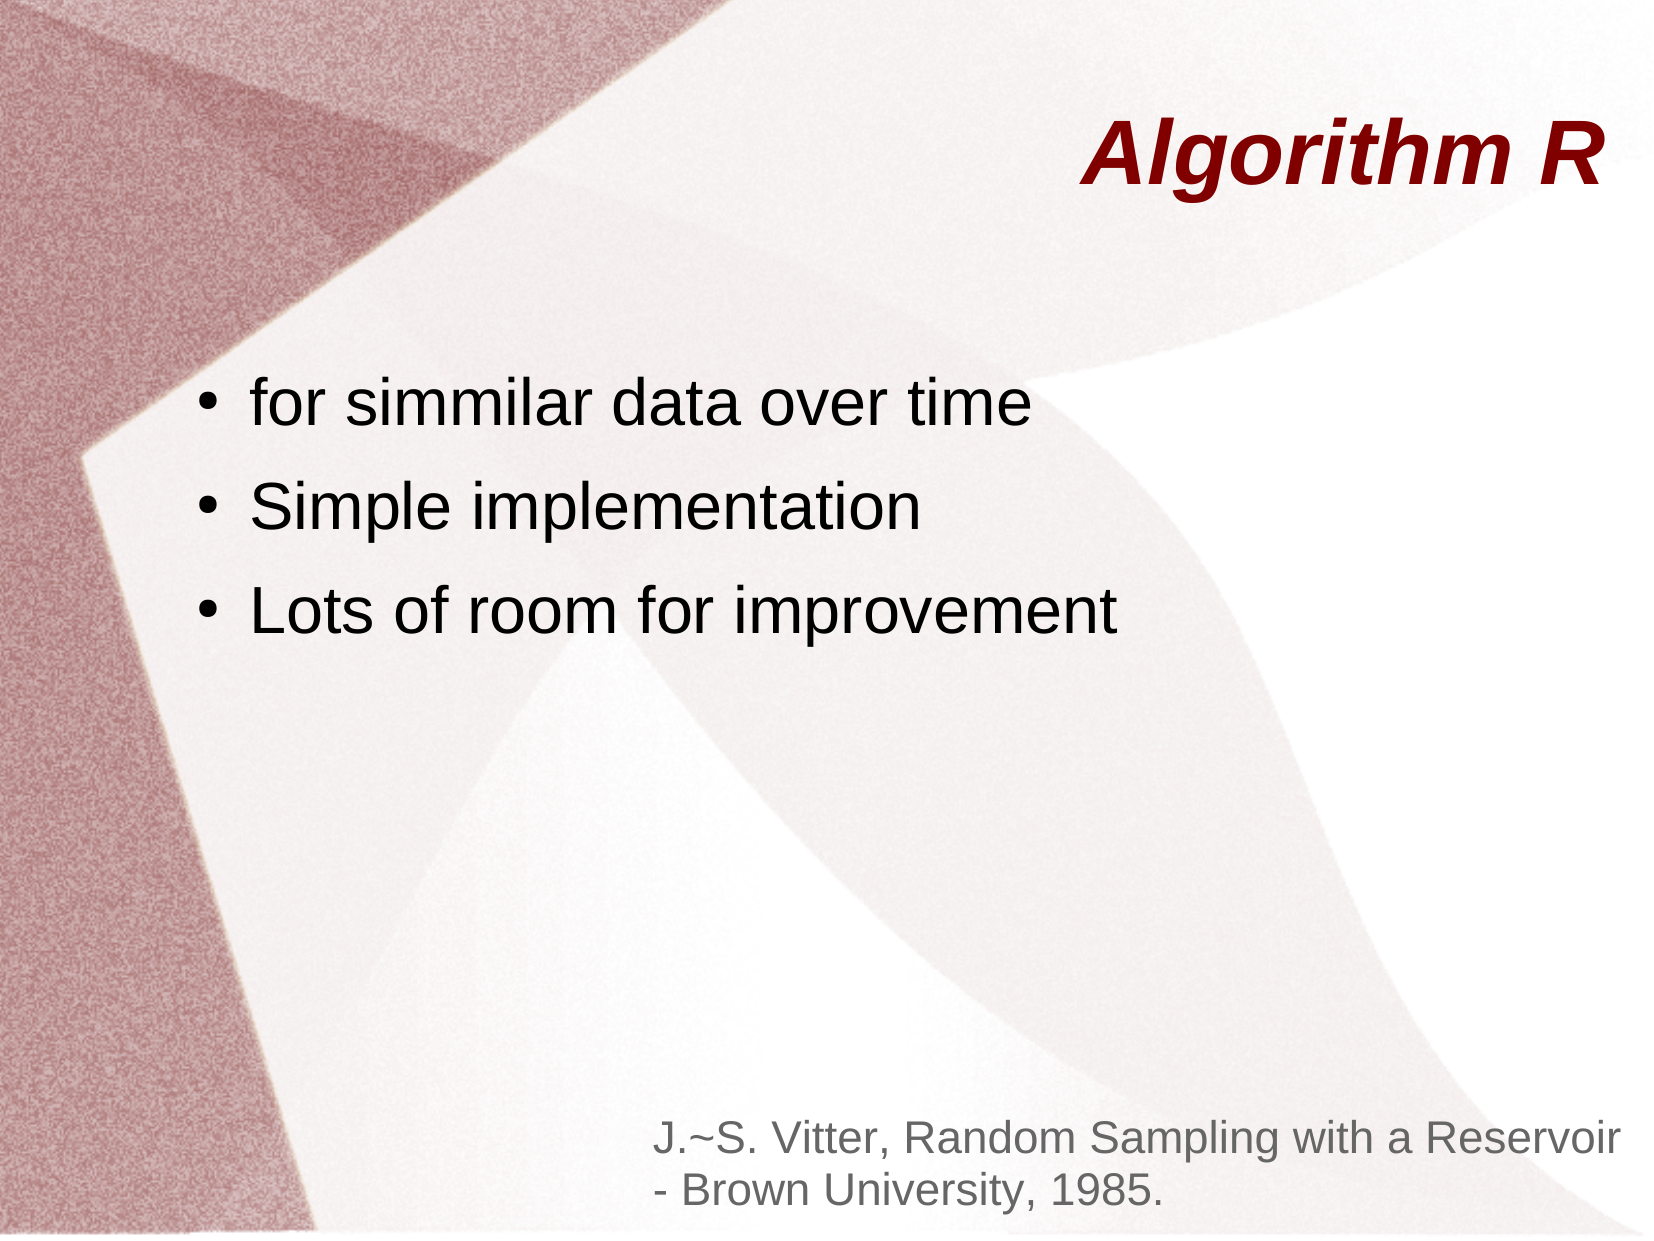

# Algorithm R
for simmilar data over time
Simple implementation
Lots of room for improvement
J.~S. Vitter, Random Sampling with a Reservoir
- Brown University, 1985.